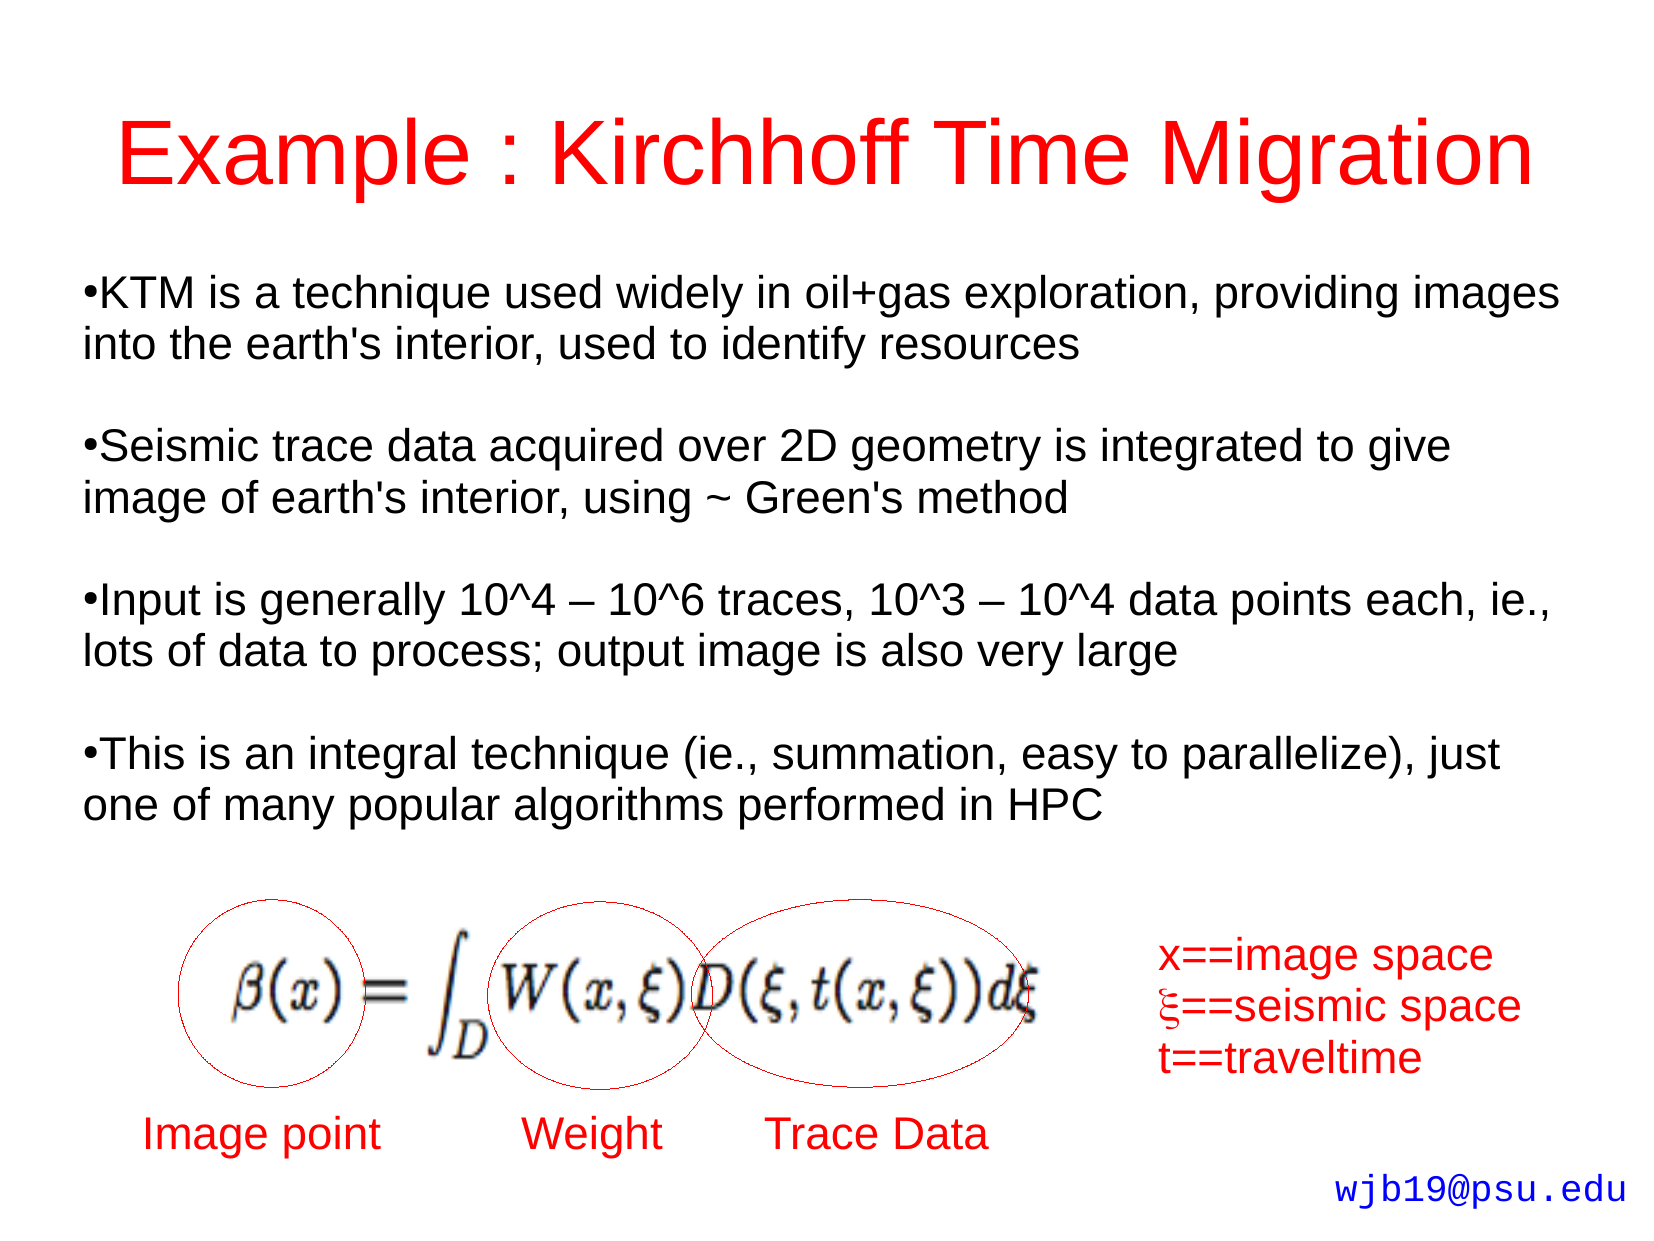

# Example : Kirchhoff Time Migration
KTM is a technique used widely in oil+gas exploration, providing images into the earth's interior, used to identify resources
Seismic trace data acquired over 2D geometry is integrated to give image of earth's interior, using ~ Green's method
Input is generally 10^4 – 10^6 traces, 10^3 – 10^4 data points each, ie., lots of data to process; output image is also very large
This is an integral technique (ie., summation, easy to parallelize), just one of many popular algorithms performed in HPC
x==image space
x==seismic space
t==traveltime
Image point Weight Trace Data
wjb19@psu.edu